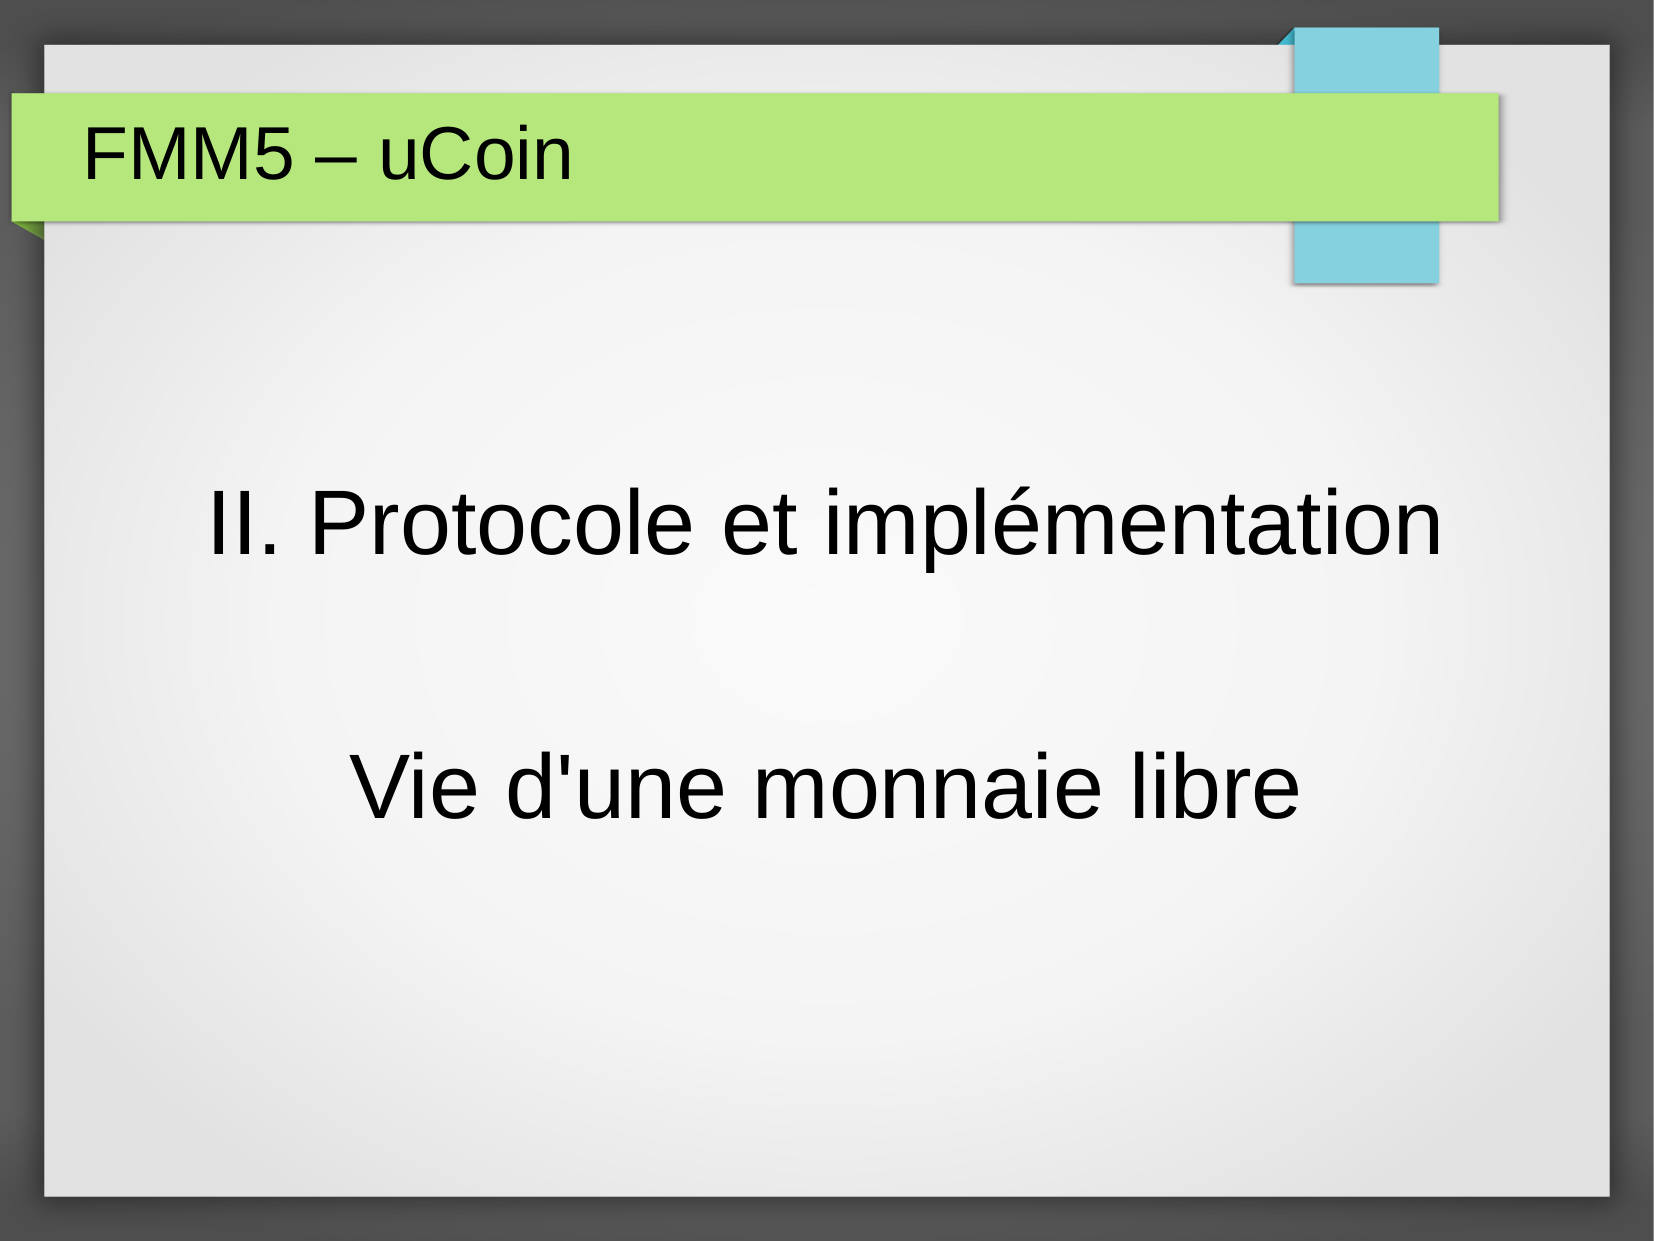

# FMM5 – uCoin
II. Protocole et implémentation
Vie d'une monnaie libre